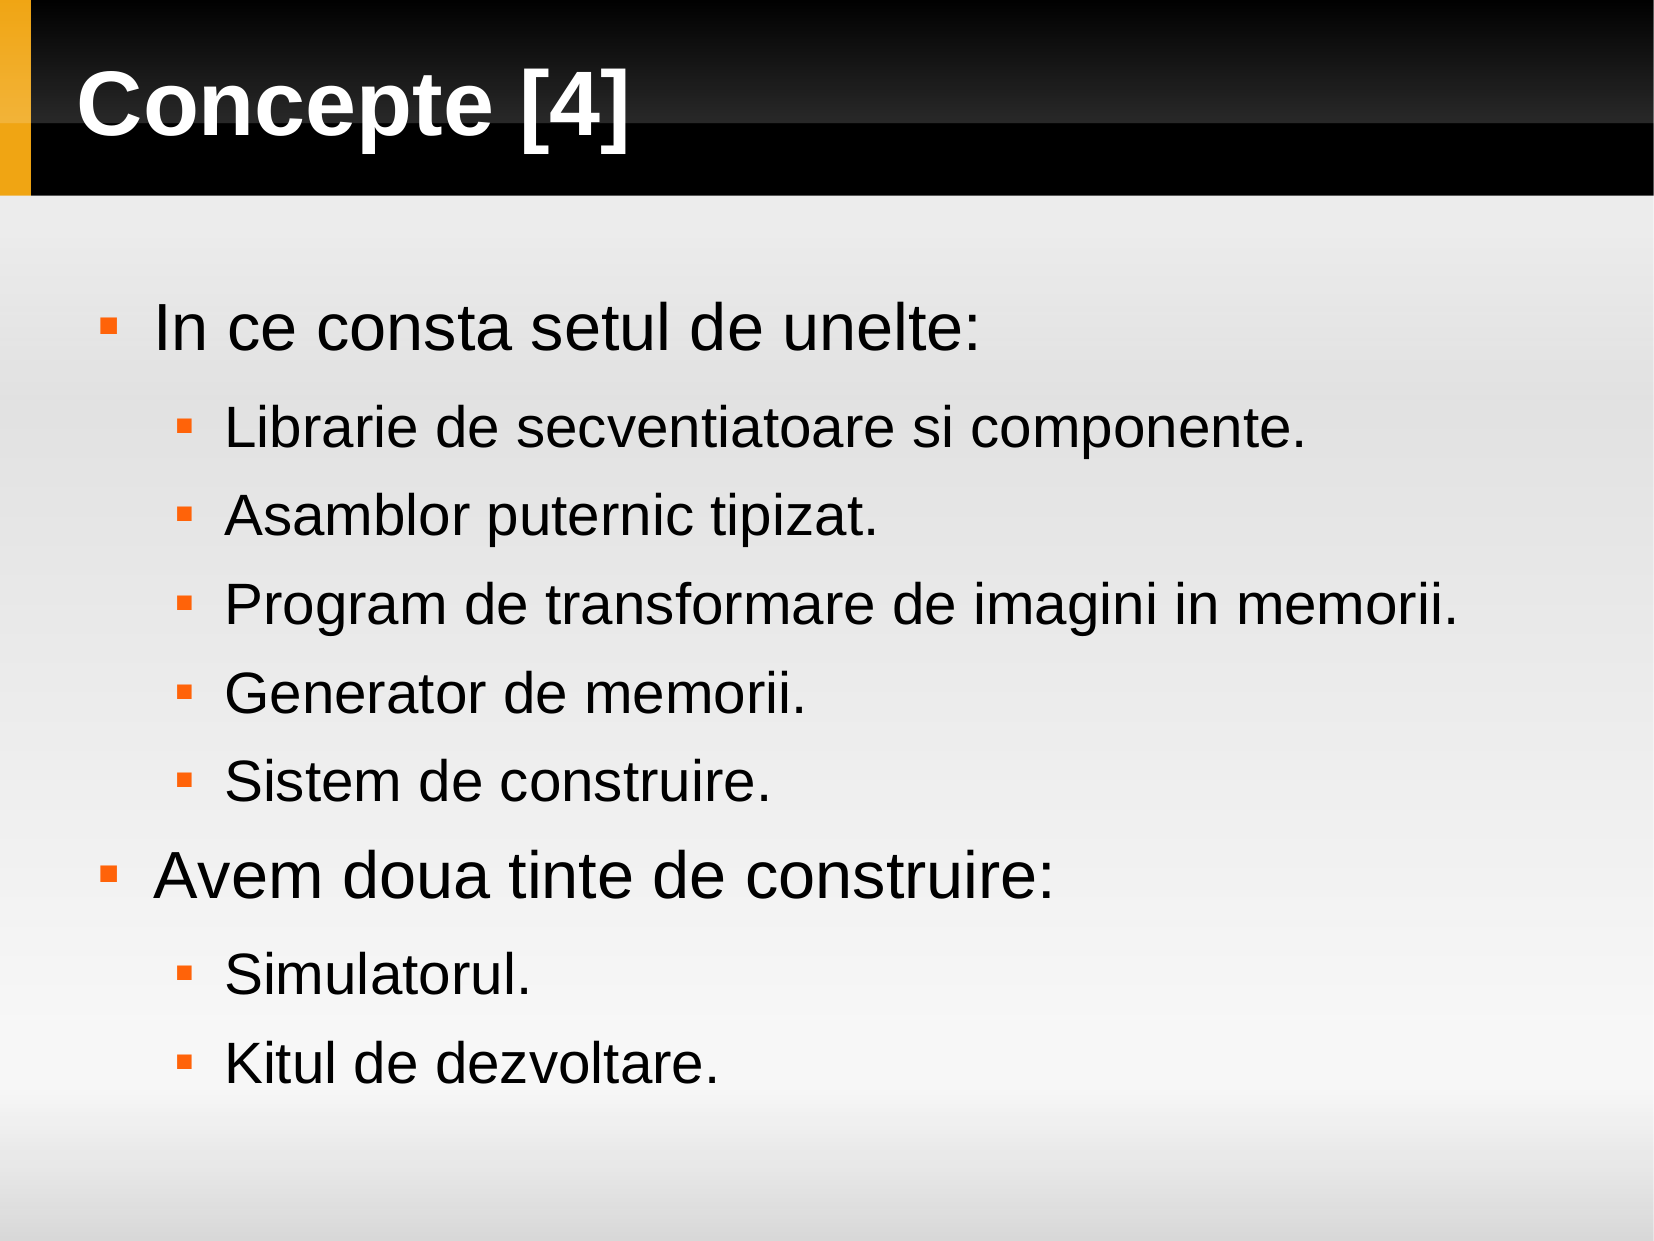

# Concepte [4]
In ce consta setul de unelte:
Librarie de secventiatoare si componente.
Asamblor puternic tipizat.
Program de transformare de imagini in memorii.
Generator de memorii.
Sistem de construire.
Avem doua tinte de construire:
Simulatorul.
Kitul de dezvoltare.